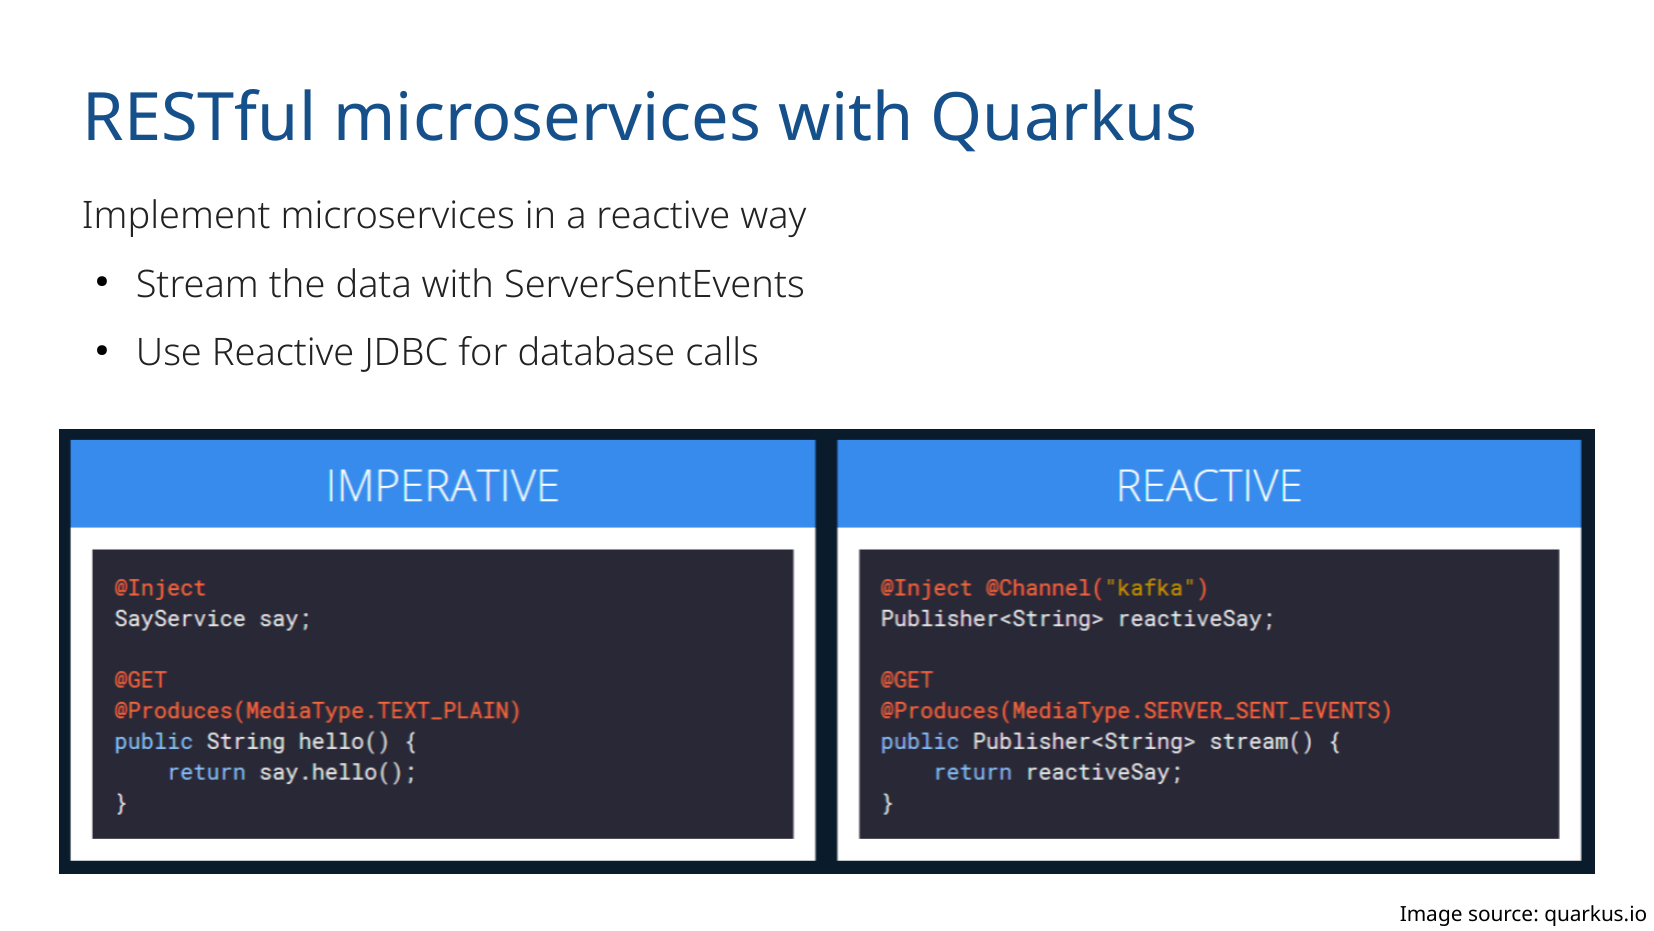

# RESTful microservices with Quarkus
Implement microservices in a reactive way
Stream the data with ServerSentEvents
Use Reactive JDBC for database calls
Image source: quarkus.io